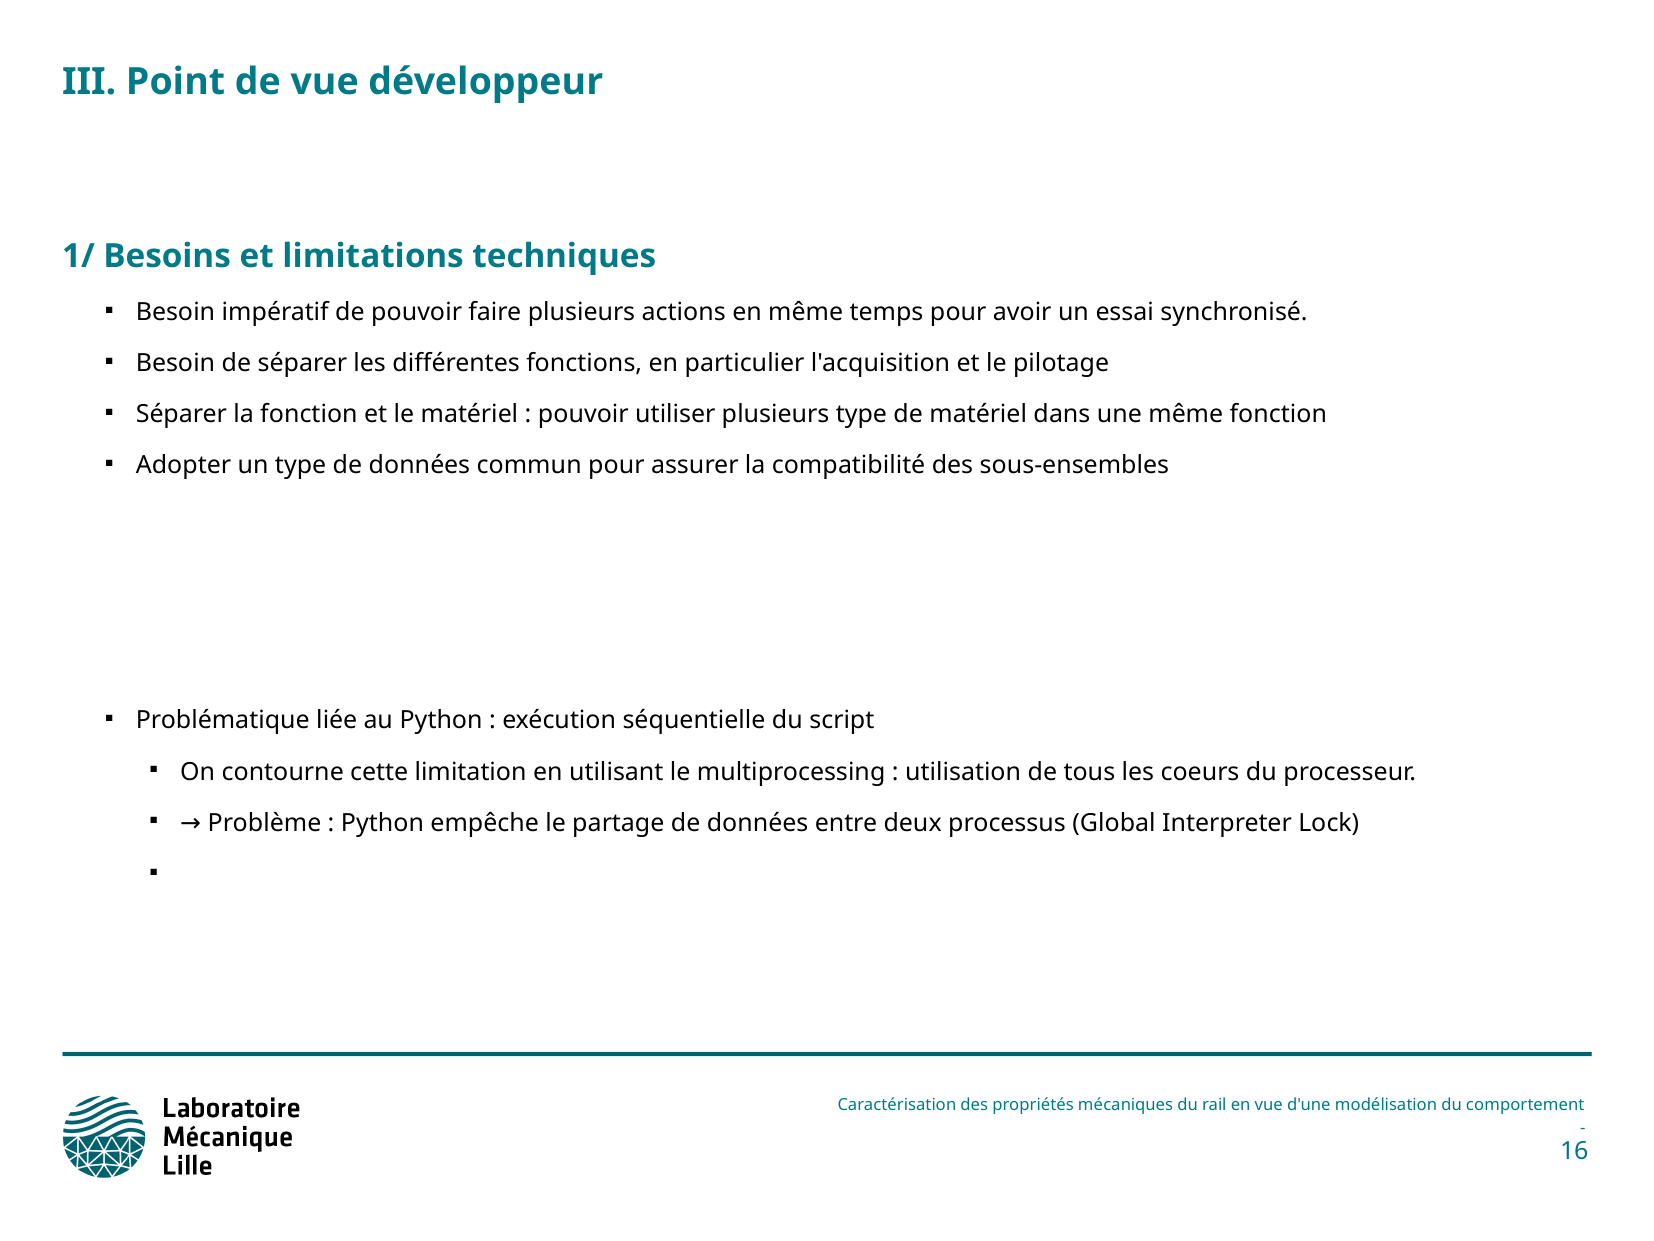

III. Point de vue développeur
1/ Besoins et limitations techniques
Besoin impératif de pouvoir faire plusieurs actions en même temps pour avoir un essai synchronisé.
Besoin de séparer les différentes fonctions, en particulier l'acquisition et le pilotage
Séparer la fonction et le matériel : pouvoir utiliser plusieurs type de matériel dans une même fonction
Adopter un type de données commun pour assurer la compatibilité des sous-ensembles
Problématique liée au Python : exécution séquentielle du script
On contourne cette limitation en utilisant le multiprocessing : utilisation de tous les coeurs du processeur.
→ Problème : Python empêche le partage de données entre deux processus (Global Interpreter Lock)
16